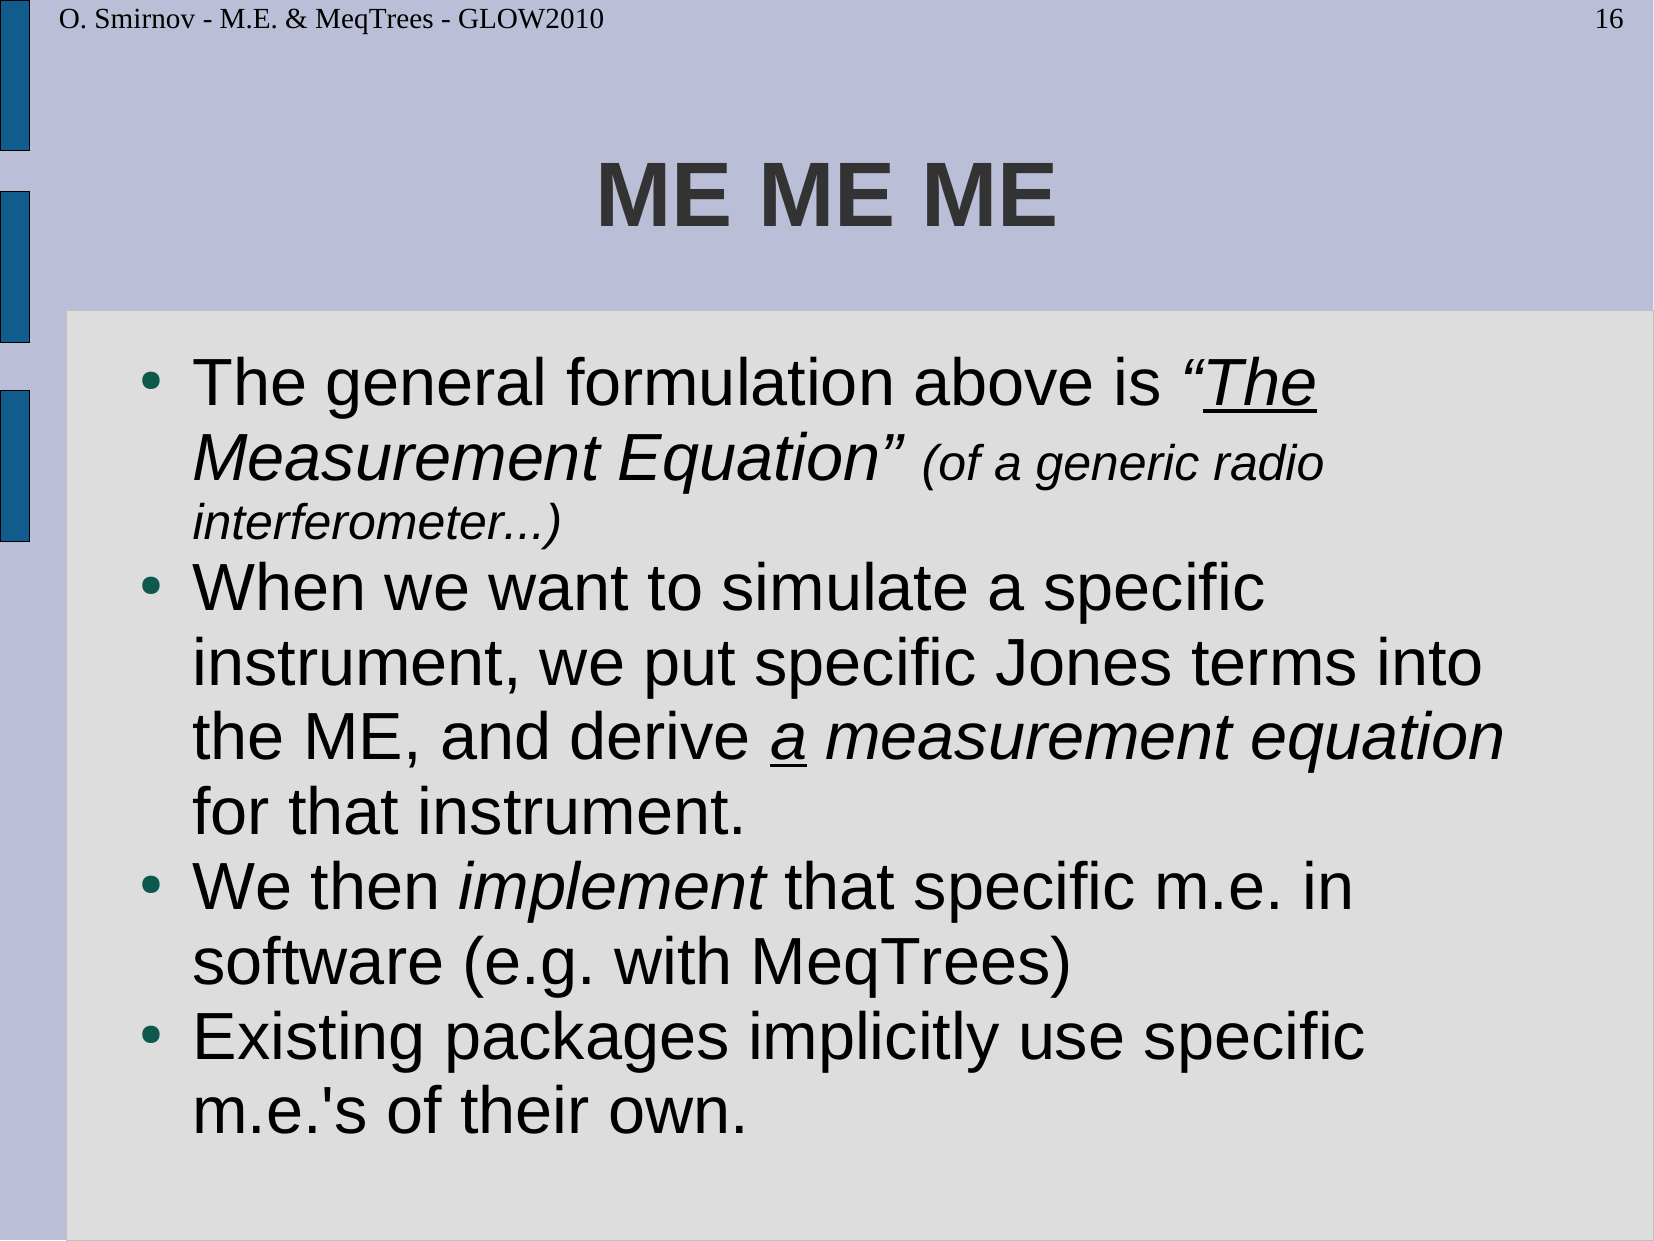

O. Smirnov - M.E. & MeqTrees - GLOW2010
16
# ME ME ME
The general formulation above is “The Measurement Equation” (of a generic radio interferometer...)
When we want to simulate a specific instrument, we put specific Jones terms into the ME, and derive a measurement equation for that instrument.
We then implement that specific m.e. in software (e.g. with MeqTrees)
Existing packages implicitly use specific m.e.'s of their own.